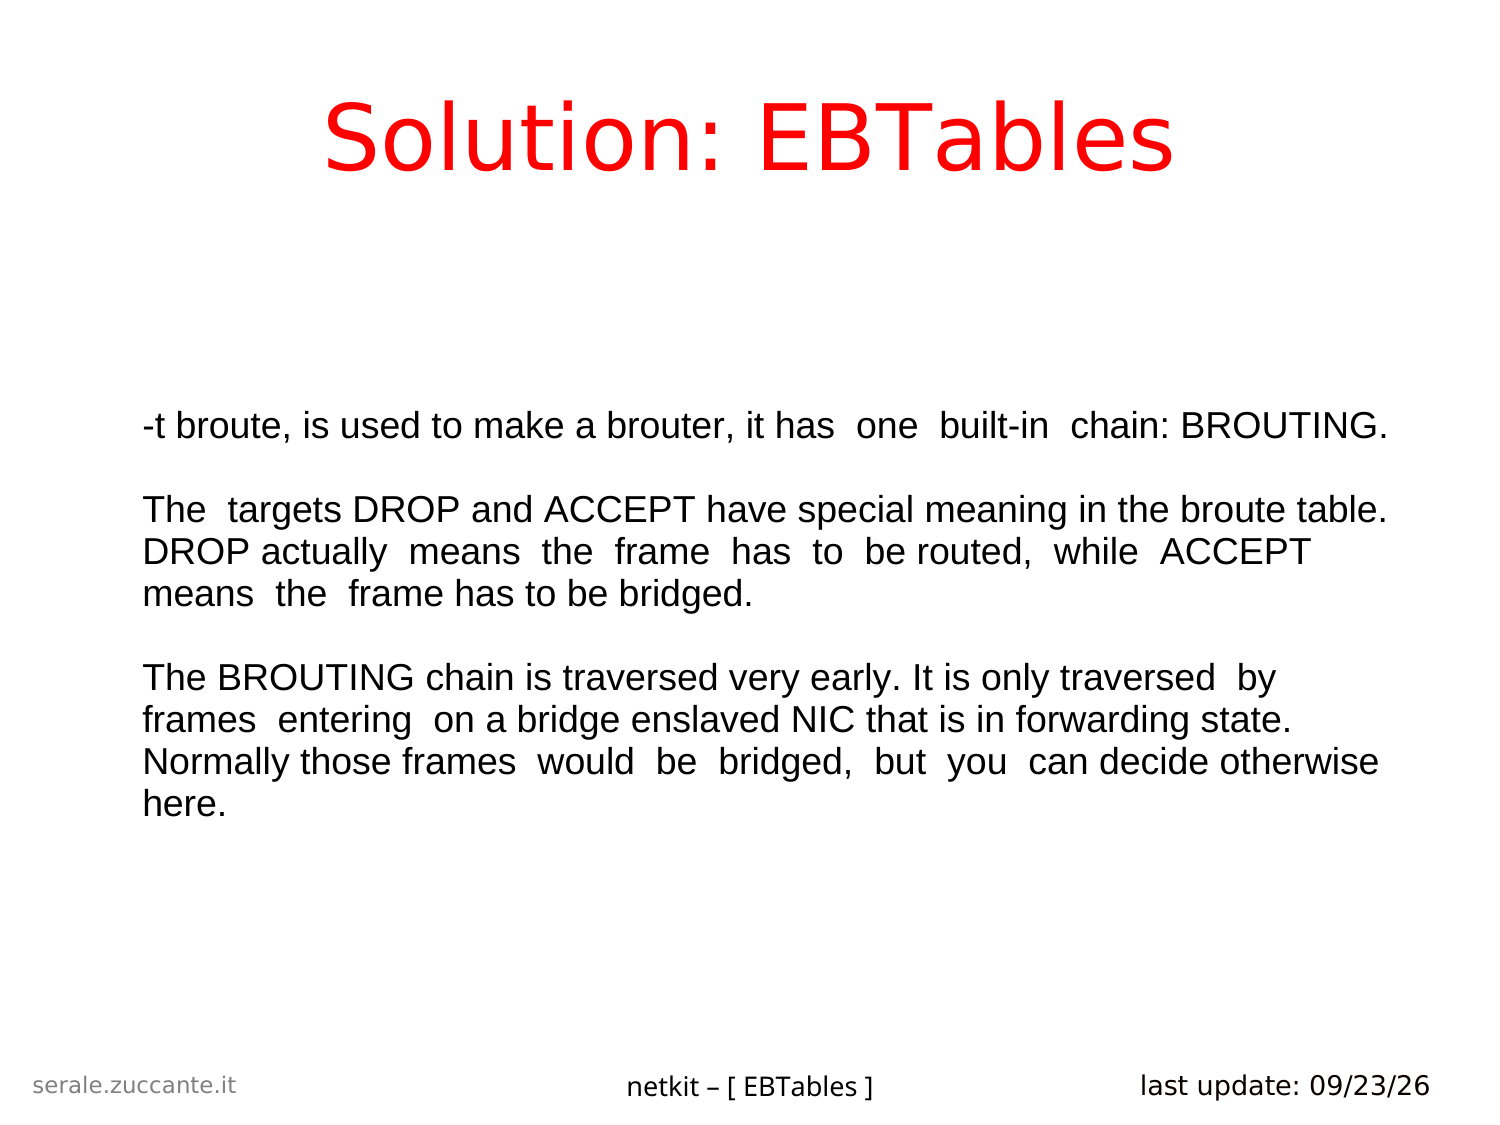

# Solution: EBTables
-t broute, is used to make a brouter, it has one built-in chain: BROUTING.
The targets DROP and ACCEPT have special meaning in the broute table.
DROP actually means the frame has to be routed, while ACCEPT
means the frame has to be bridged.
The BROUTING chain is traversed very early. It is only traversed by
frames entering on a bridge enslaved NIC that is in forwarding state.
Normally those frames would be bridged, but you can decide otherwise
here.
EBTables